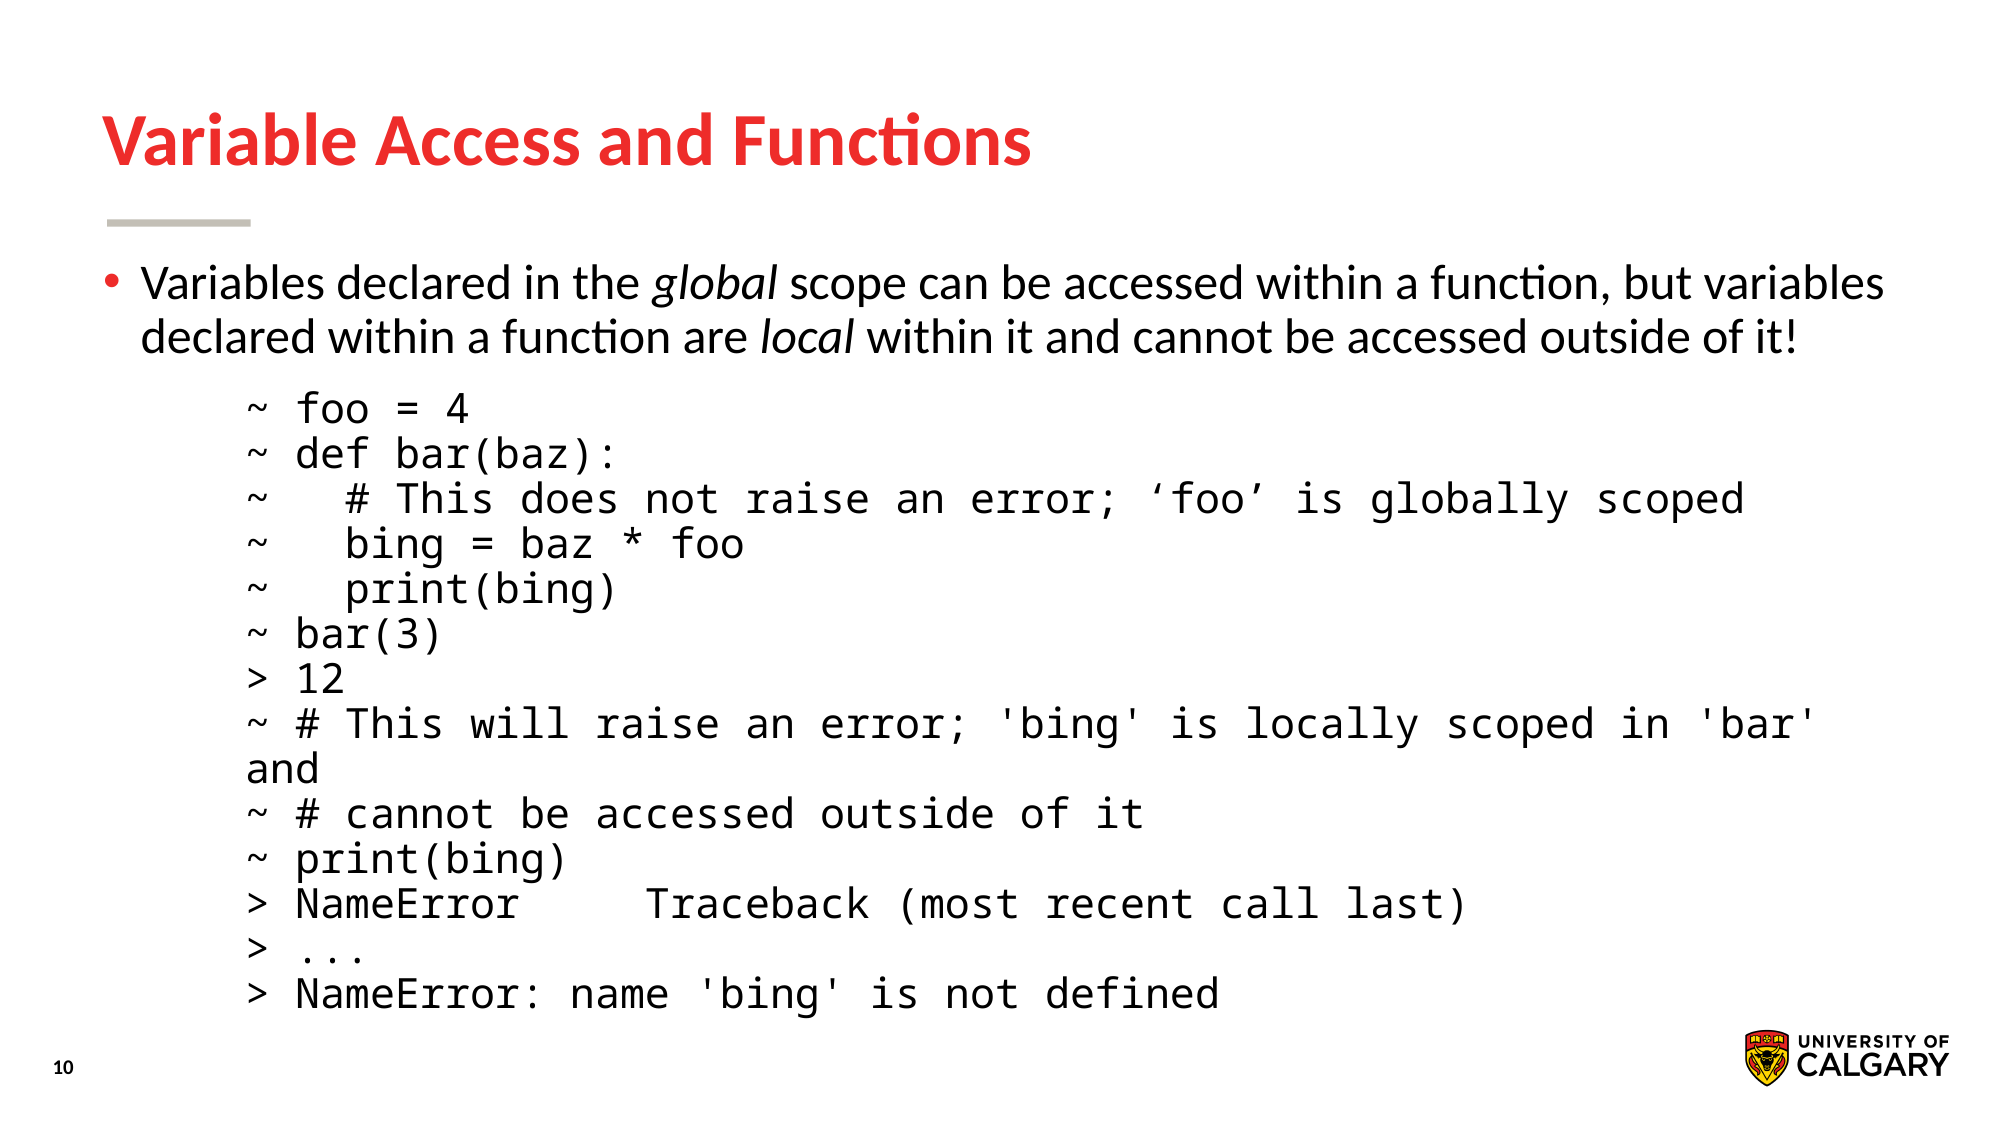

# Variable Access and Functions
Variables declared in the global scope can be accessed within a function, but variables declared within a function are local within it and cannot be accessed outside of it!
~ foo = 4
~ def bar(baz):
~ # This does not raise an error; ‘foo’ is globally scoped
~ bing = baz * foo
~ print(bing)
~ bar(3)
> 12
~ # This will raise an error; 'bing' is locally scoped in 'bar' and
~ # cannot be accessed outside of it
~ print(bing)
> NameError Traceback (most recent call last)
> ...
> NameError: name 'bing' is not defined